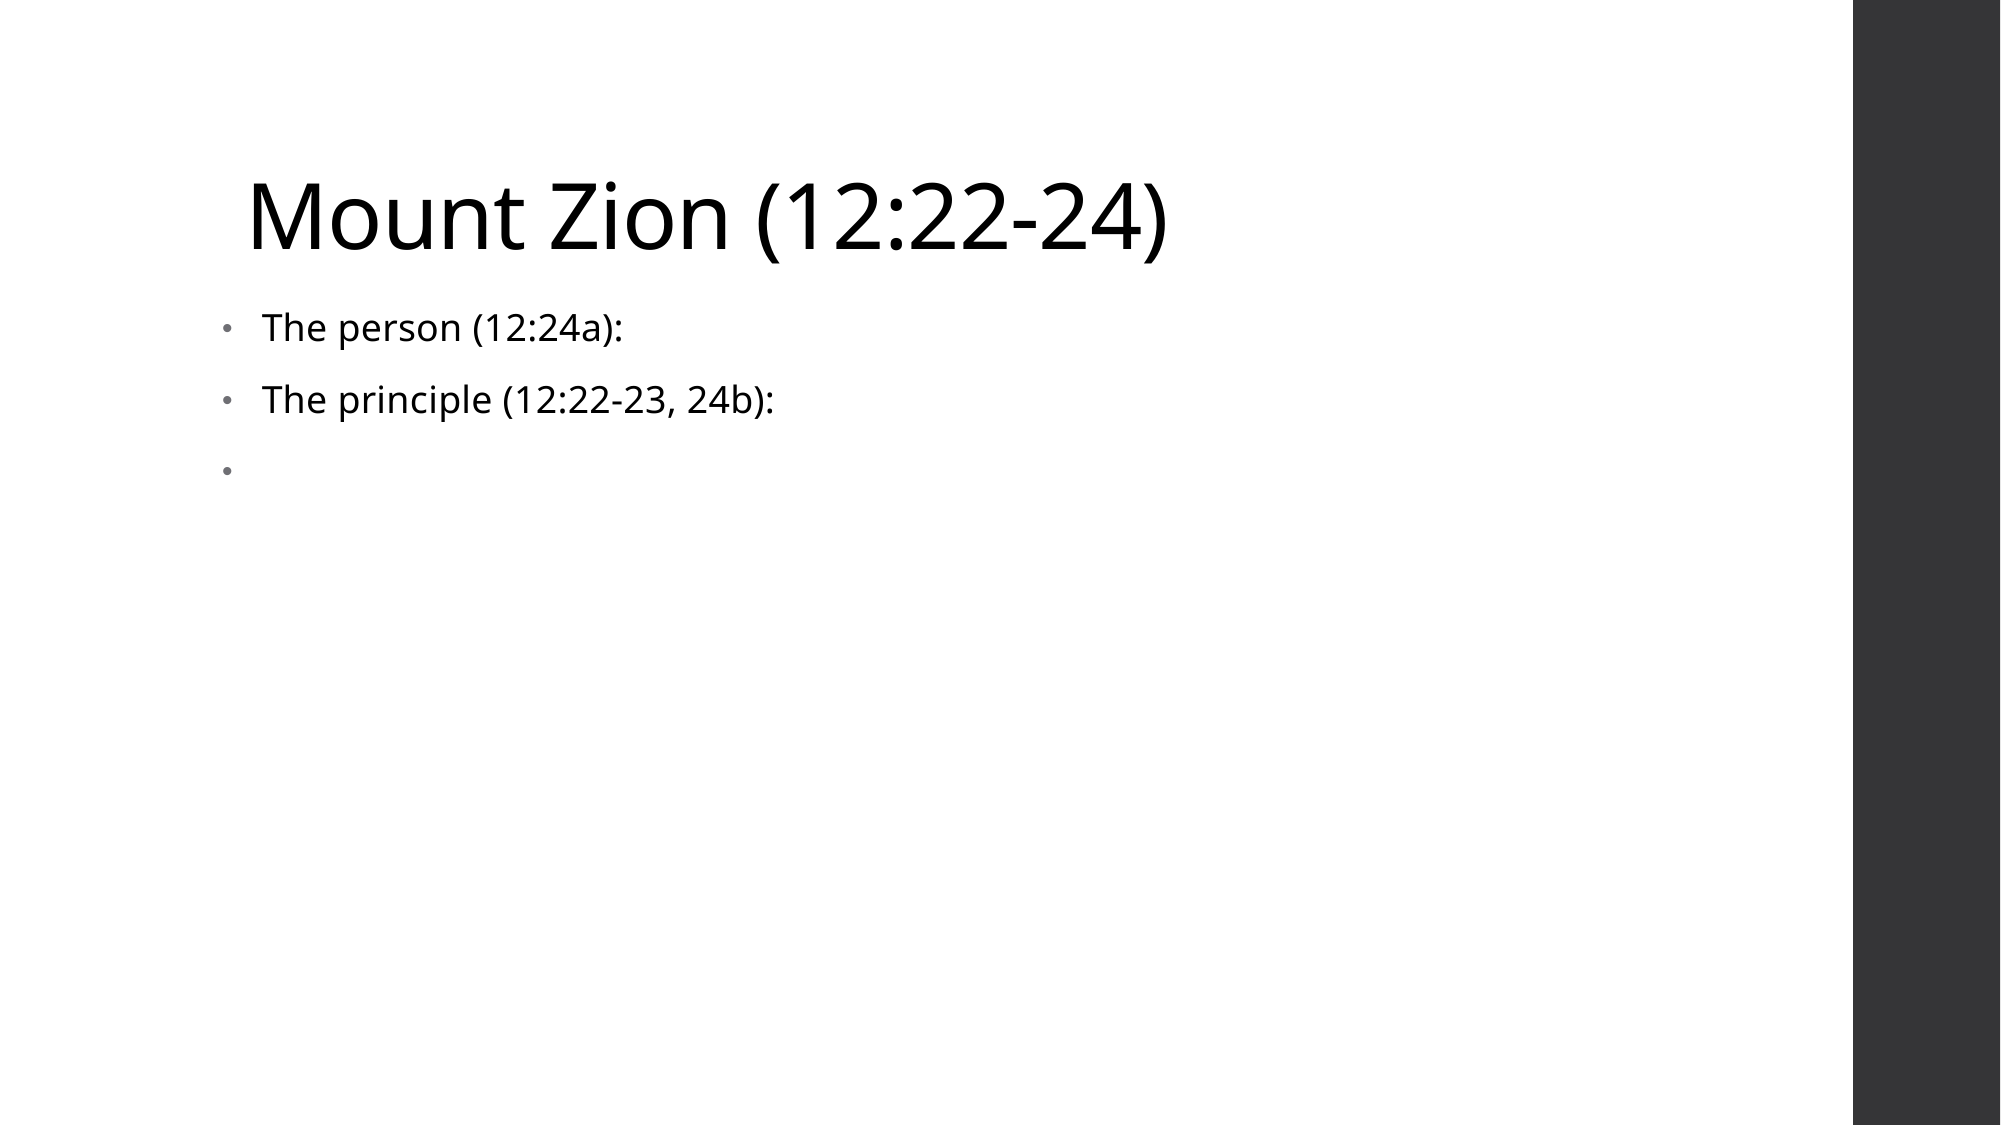

# Mount Zion (12:22-24)
 The person (12:24a):
 The principle (12:22-23, 24b):